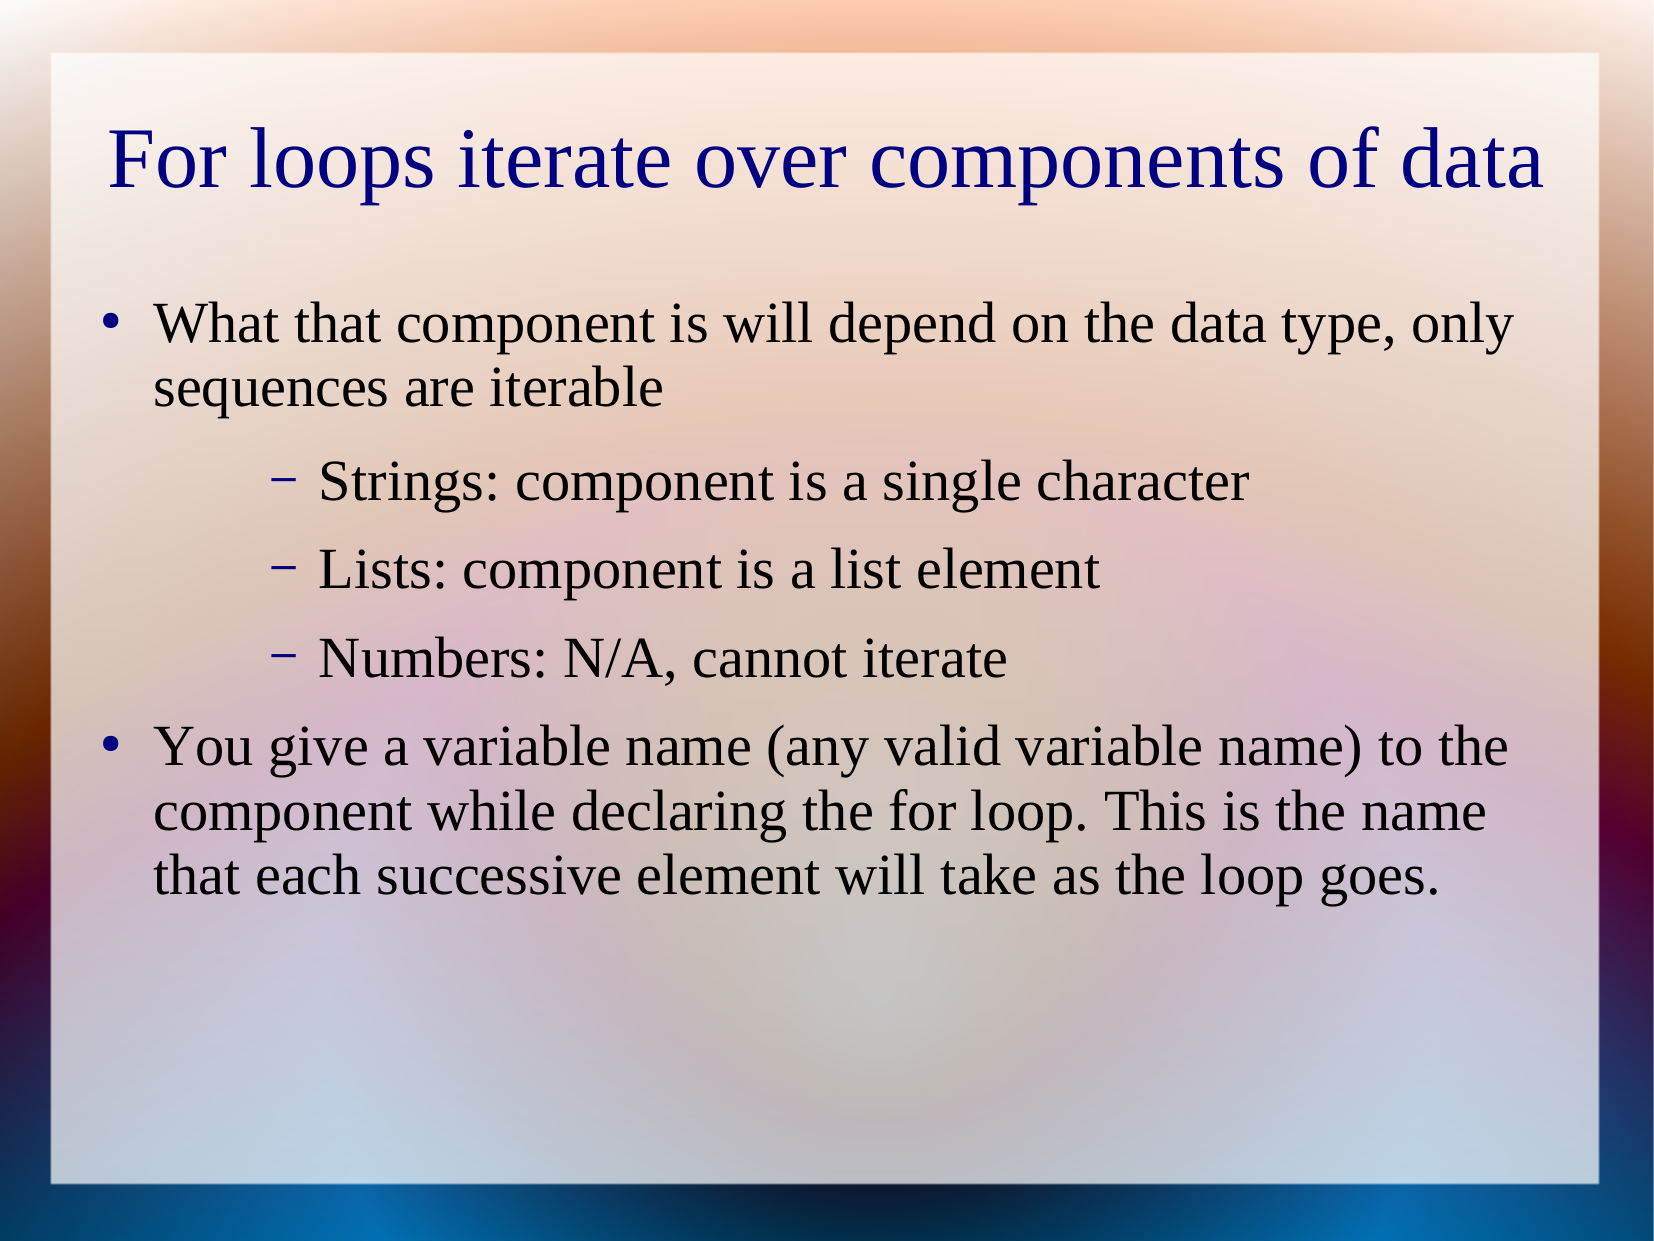

# For loops iterate over components of data
What that component is will depend on the data type, only sequences are iterable
Strings: component is a single character
Lists: component is a list element
Numbers: N/A, cannot iterate
You give a variable name (any valid variable name) to the component while declaring the for loop. This is the name that each successive element will take as the loop goes.